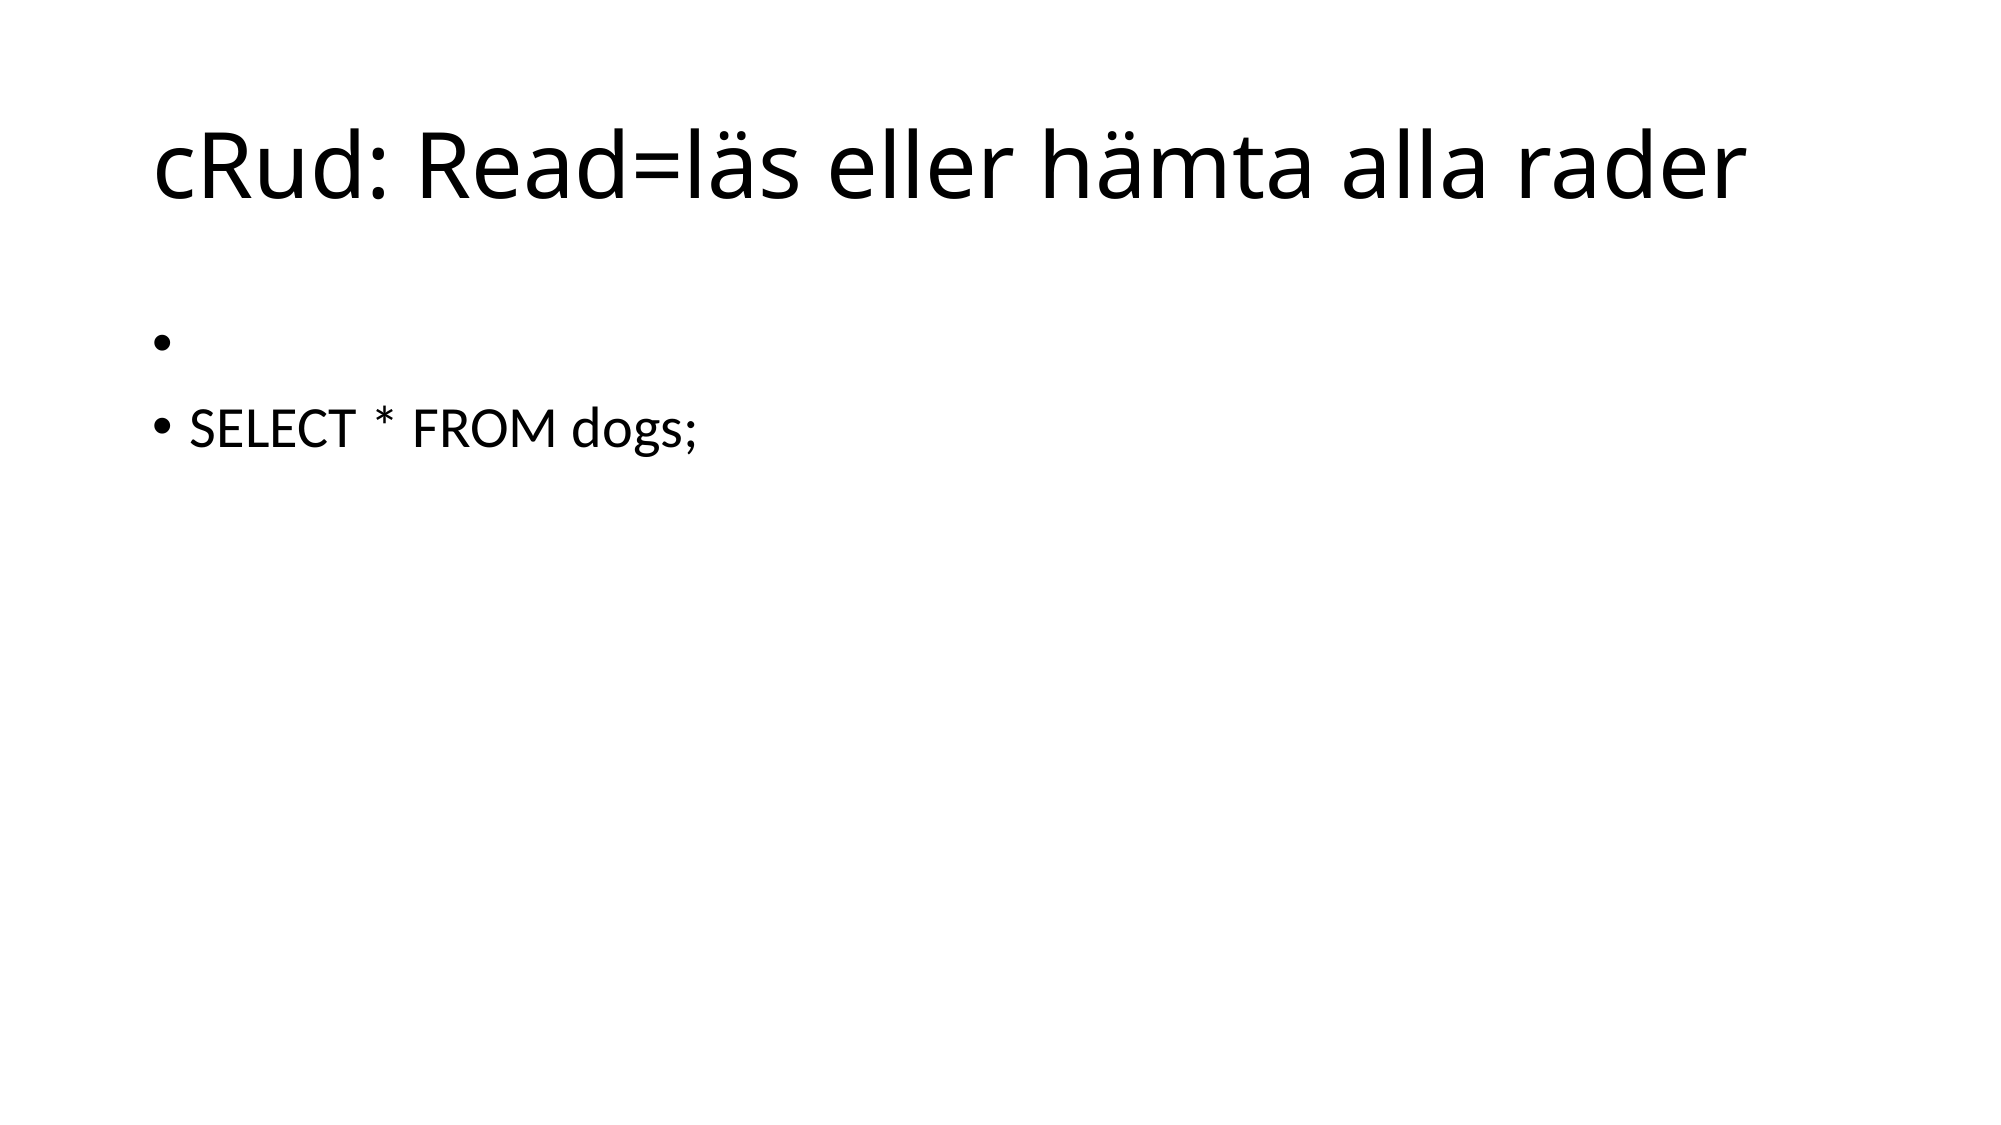

# cRud: Read=läs eller hämta alla rader
SELECT * FROM dogs;